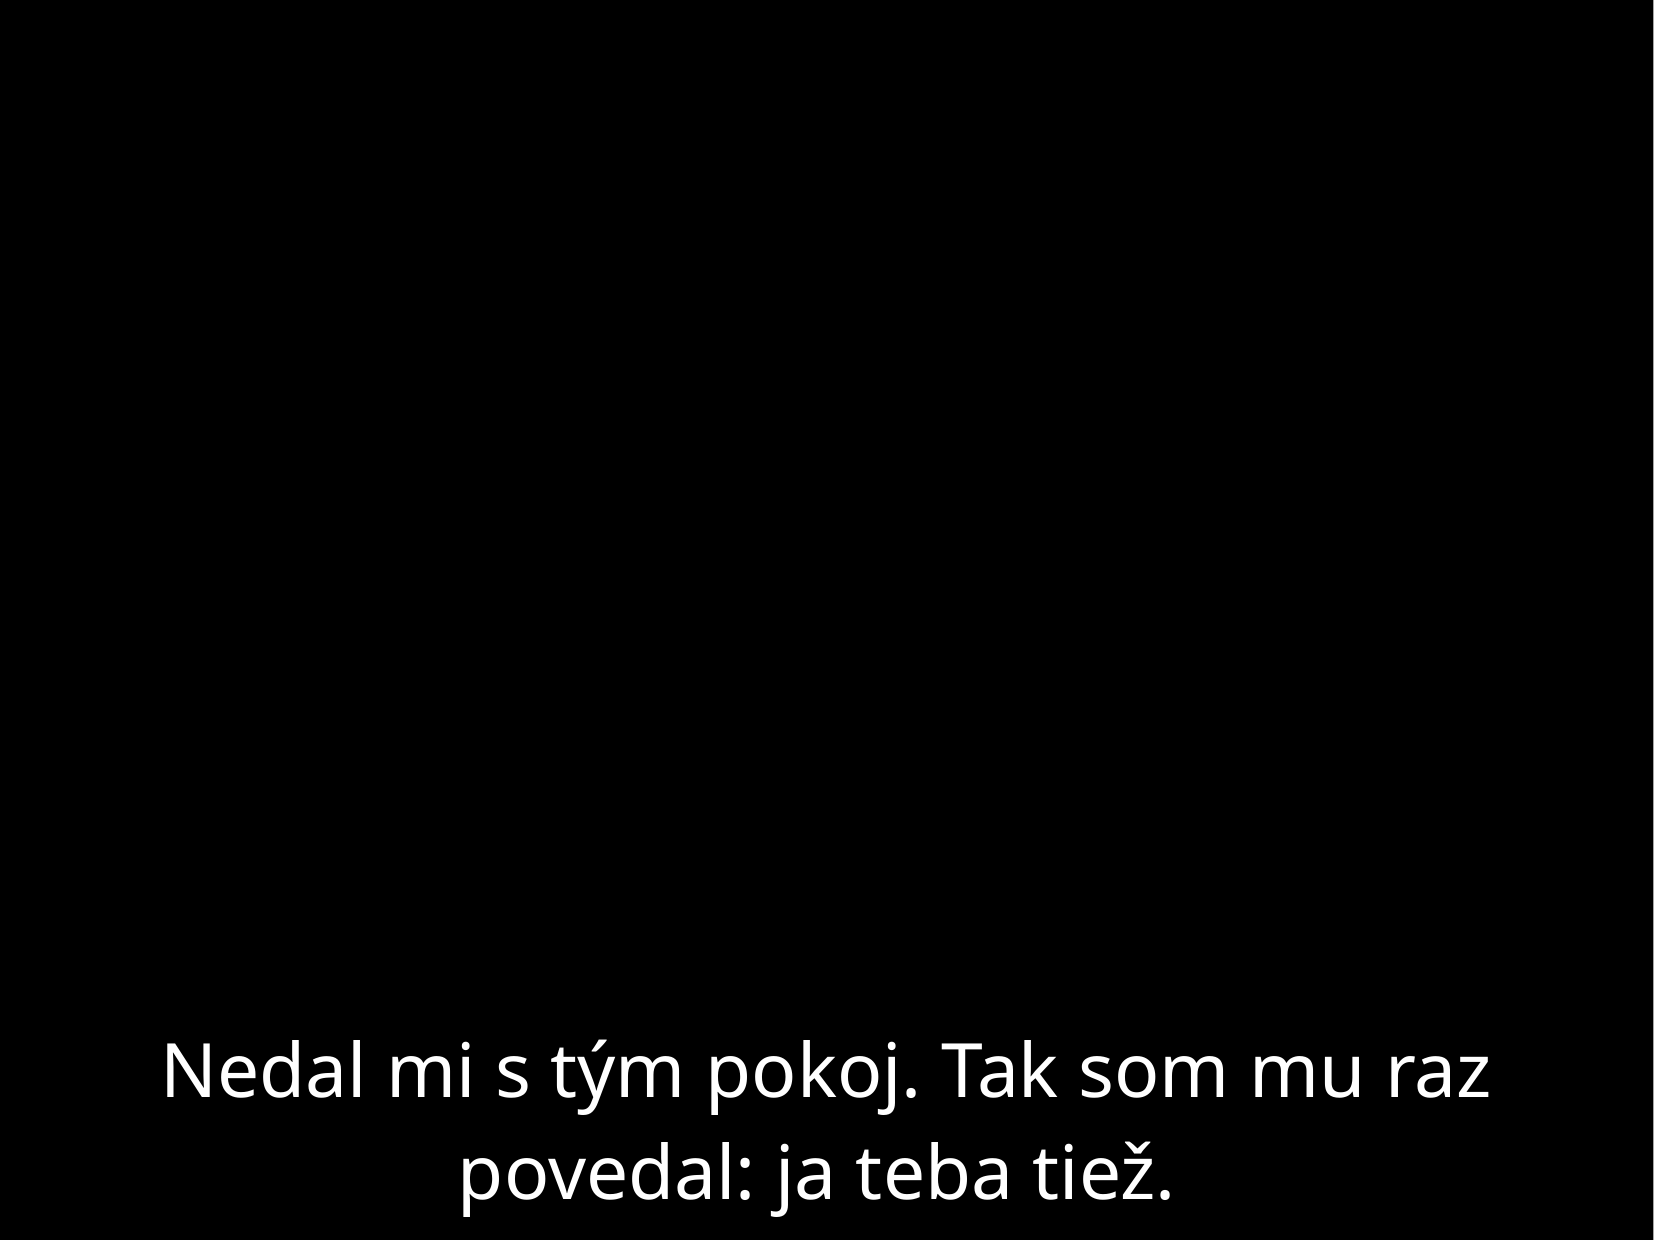

# Nedal mi s tým pokoj. Tak som mu raz povedal: ja teba tiež.